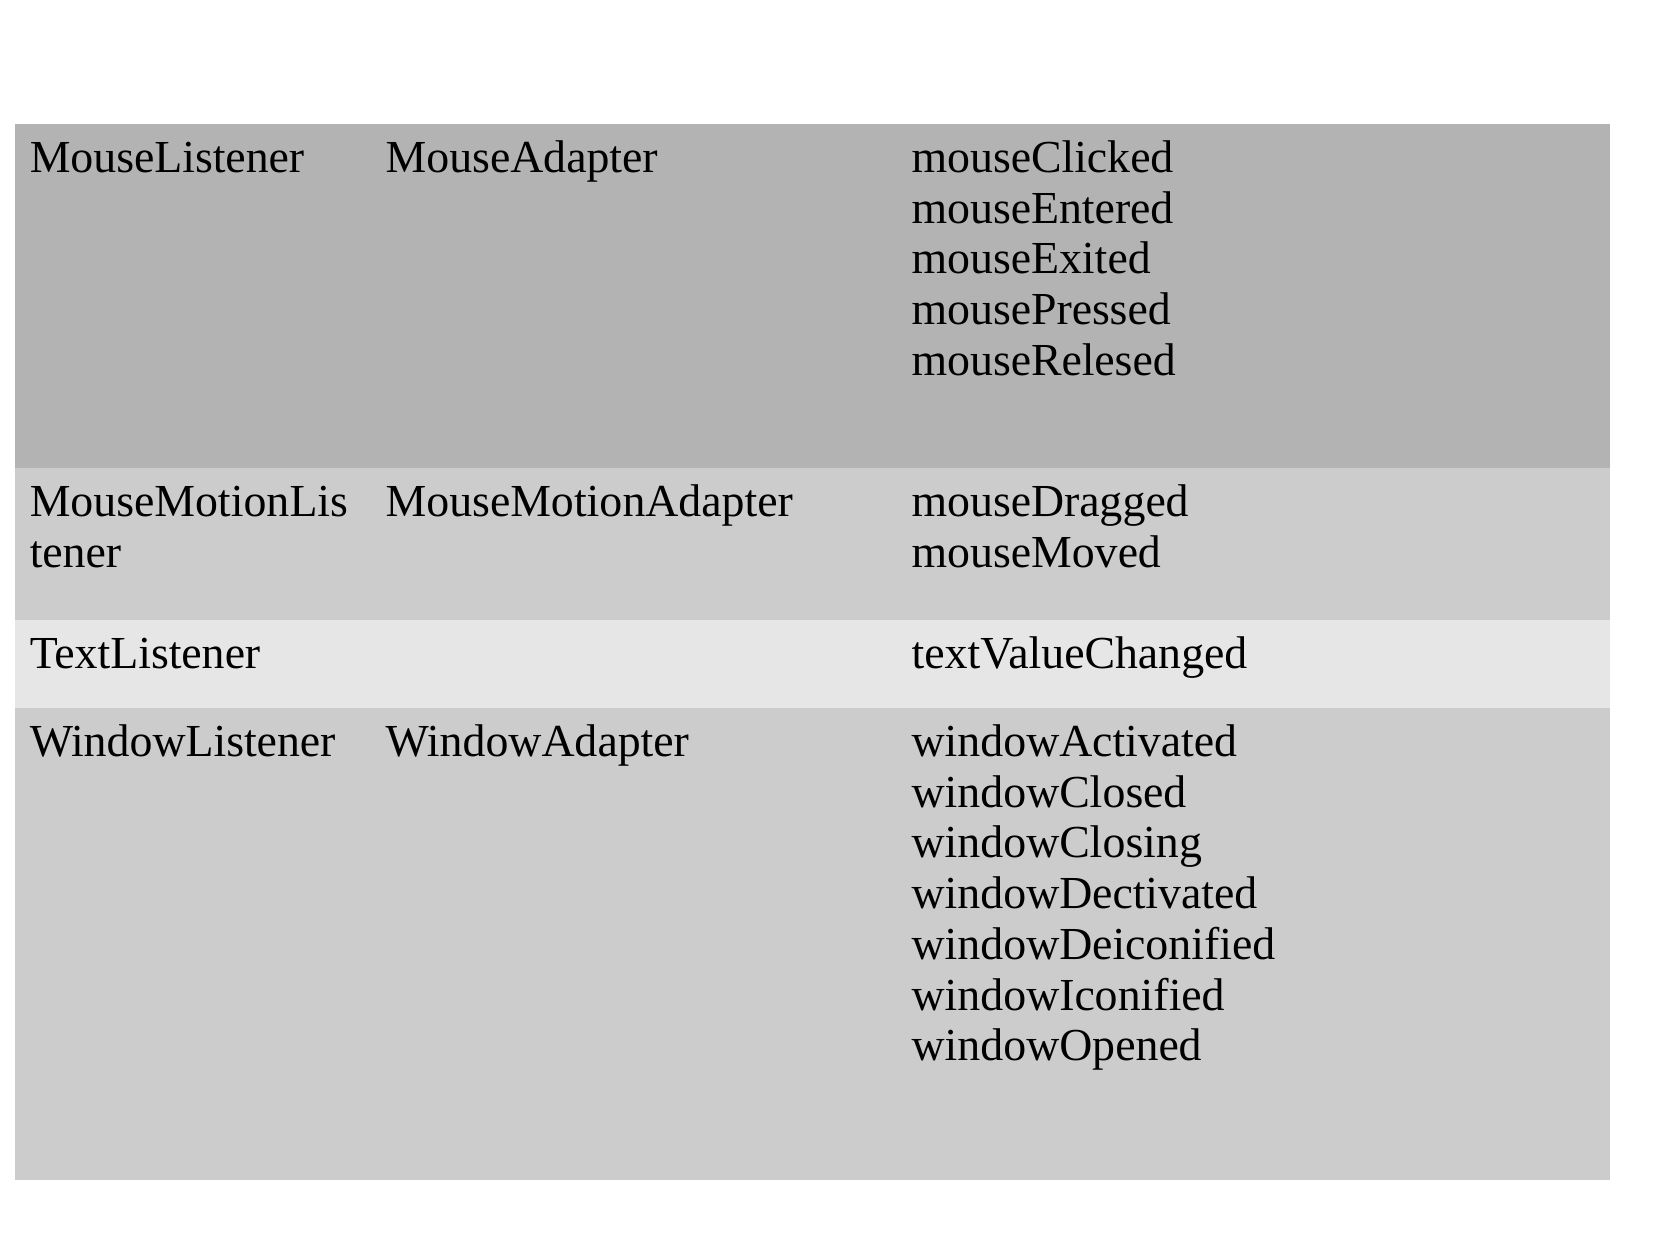

| MouseListener | MouseAdapter | mouseClicked mouseEntered mouseExited mousePressed mouseRelesed | |
| --- | --- | --- | --- |
| MouseMotionListener | MouseMotionAdapter | mouseDragged mouseMoved | |
| TextListener | | textValueChanged | |
| WindowListener | WindowAdapter | windowActivated windowClosed windowClosing windowDectivated windowDeiconified windowIconified windowOpened | |
17